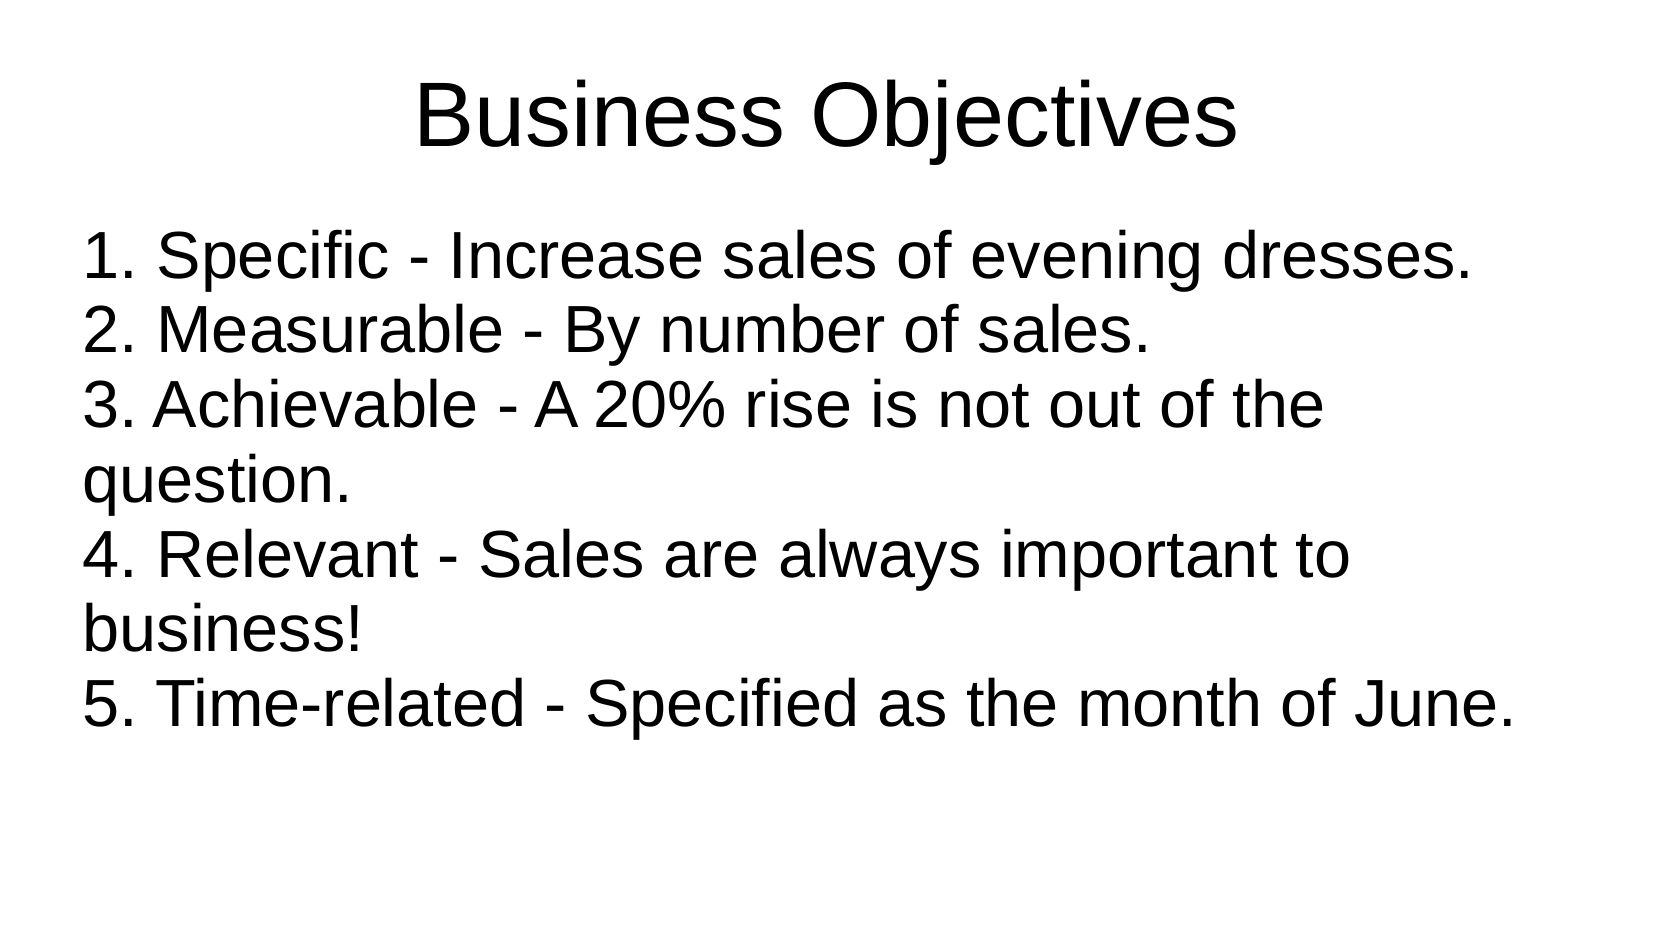

# Business Objectives
1. Specific - Increase sales of evening dresses.
2. Measurable - By number of sales.
3. Achievable - A 20% rise is not out of the question.
4. Relevant - Sales are always important to business!
5. Time-related - Specified as the month of June.